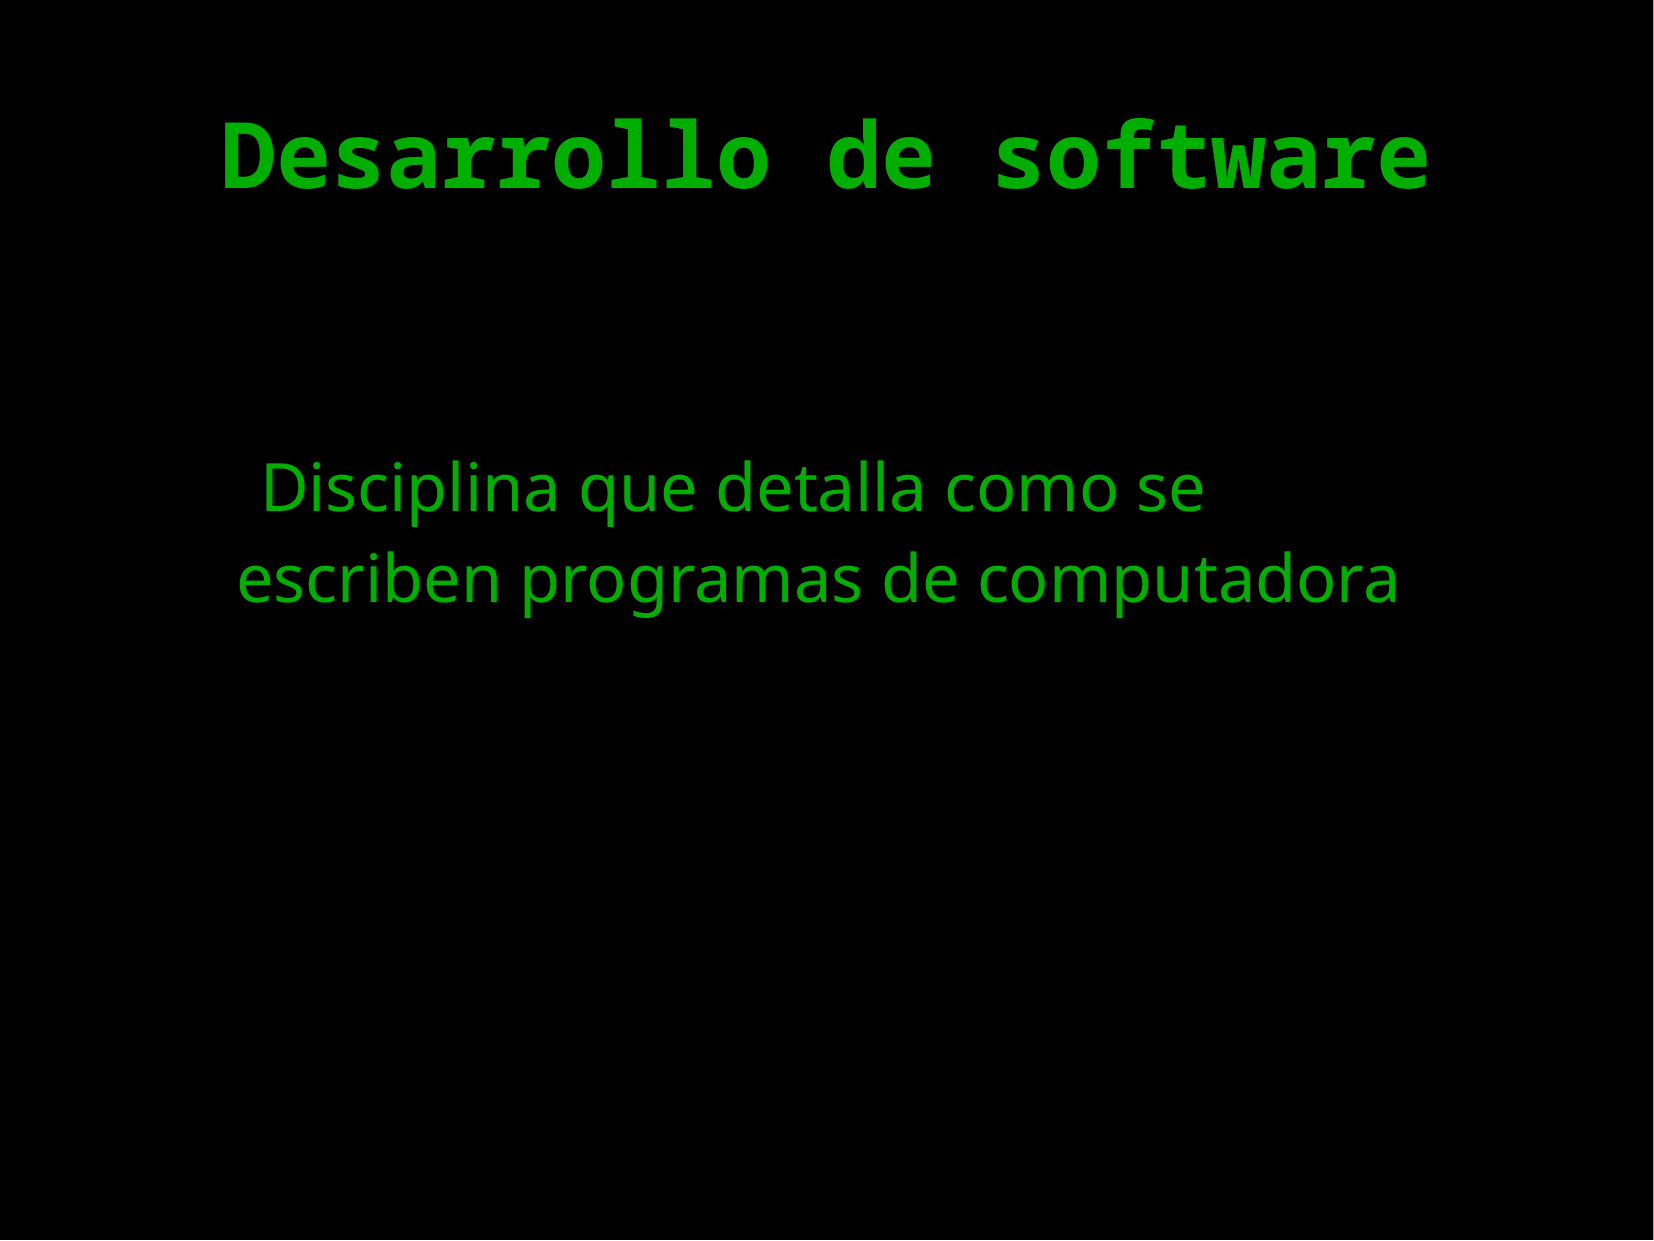

# Desarrollo de software
Disciplina que detalla como se escriben programas de computadora